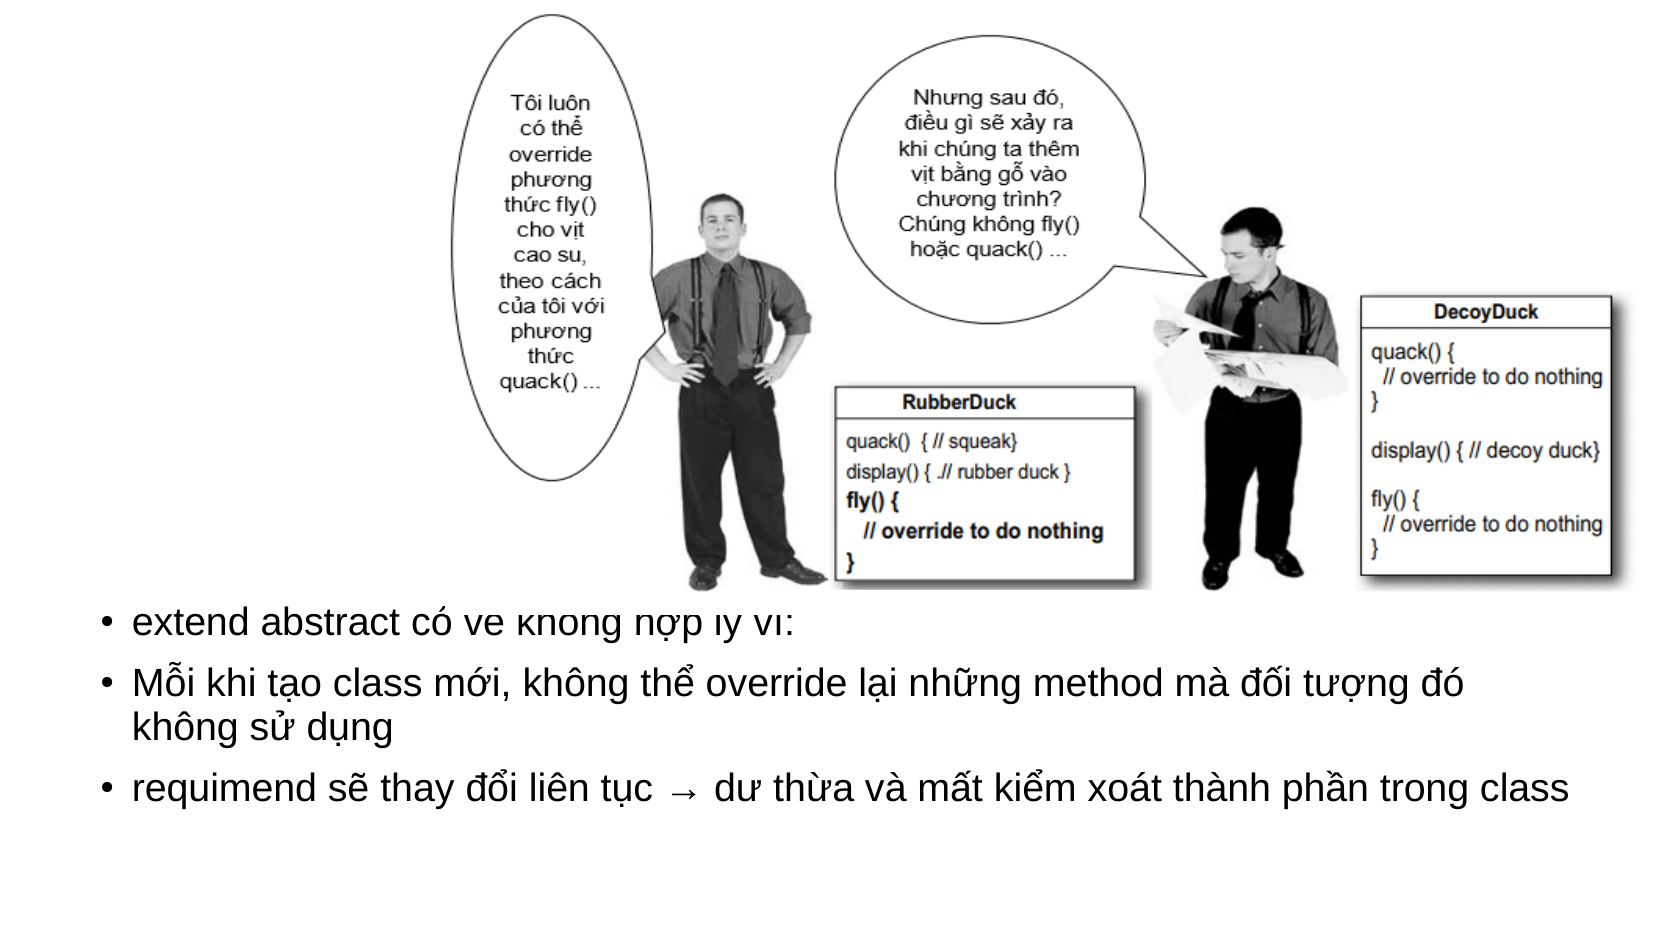

# extend abstract có vẻ không hợp lý vì:
Mỗi khi tạo class mới, không thể override lại những method mà đối tượng đó không sử dụng
requimend sẽ thay đổi liên tục → dư thừa và mất kiểm xoát thành phần trong class